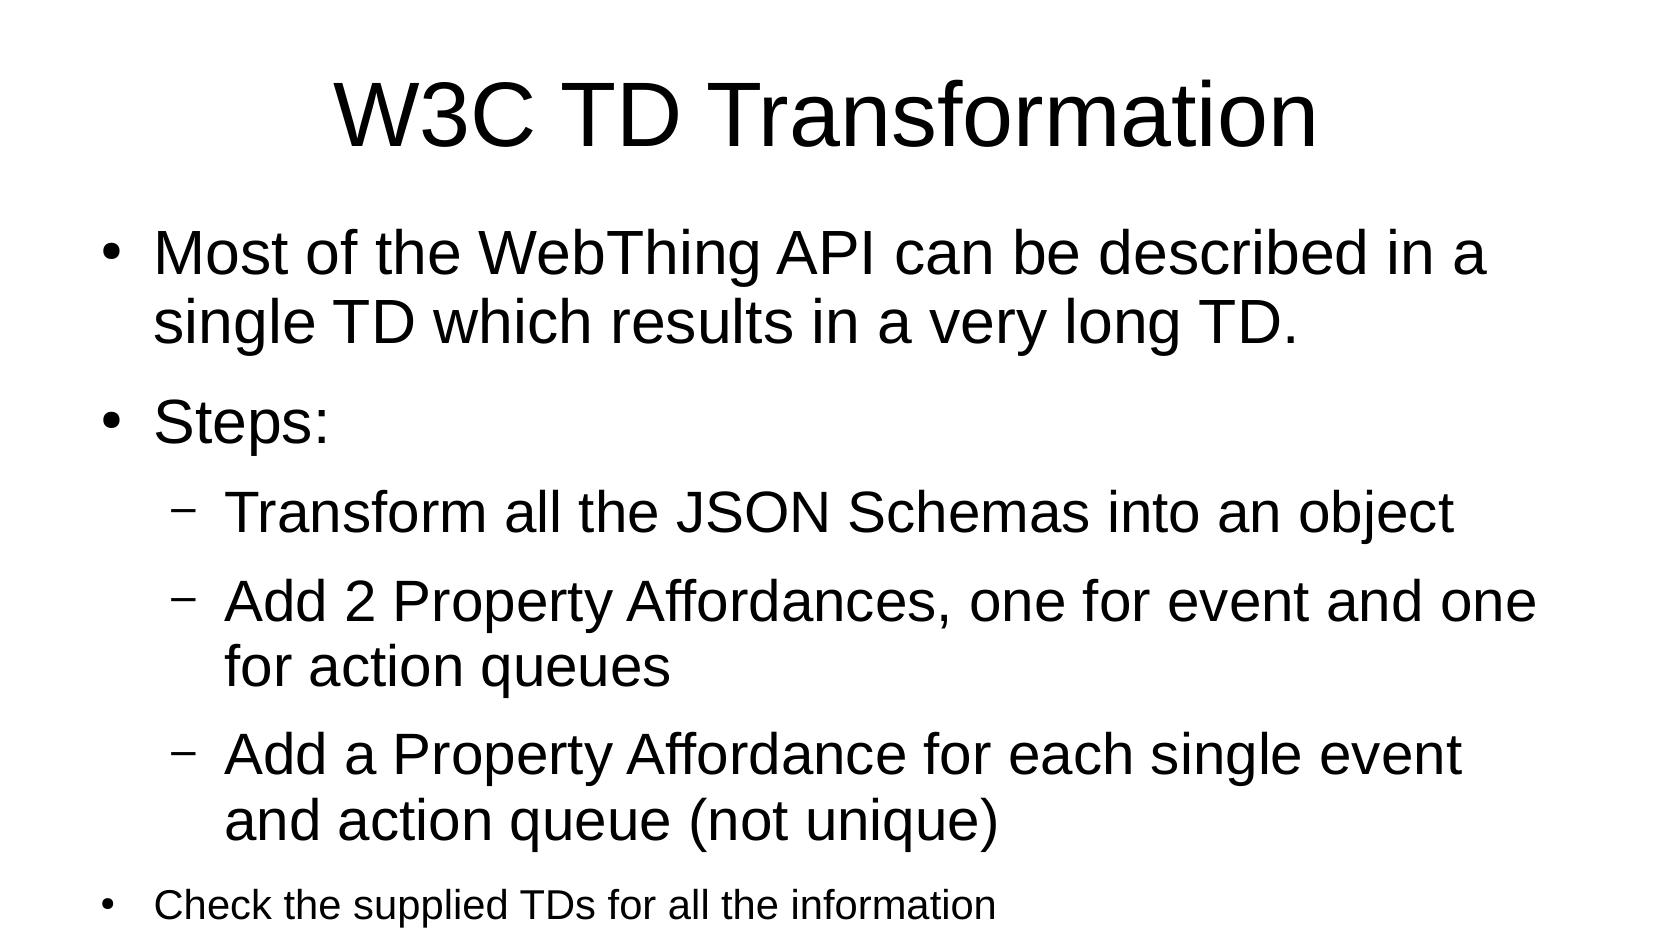

# W3C TD Transformation
Most of the WebThing API can be described in a single TD which results in a very long TD.
Steps:
Transform all the JSON Schemas into an object
Add 2 Property Affordances, one for event and one for action queues
Add a Property Affordance for each single event and action queue (not unique)
Check the supplied TDs for all the information